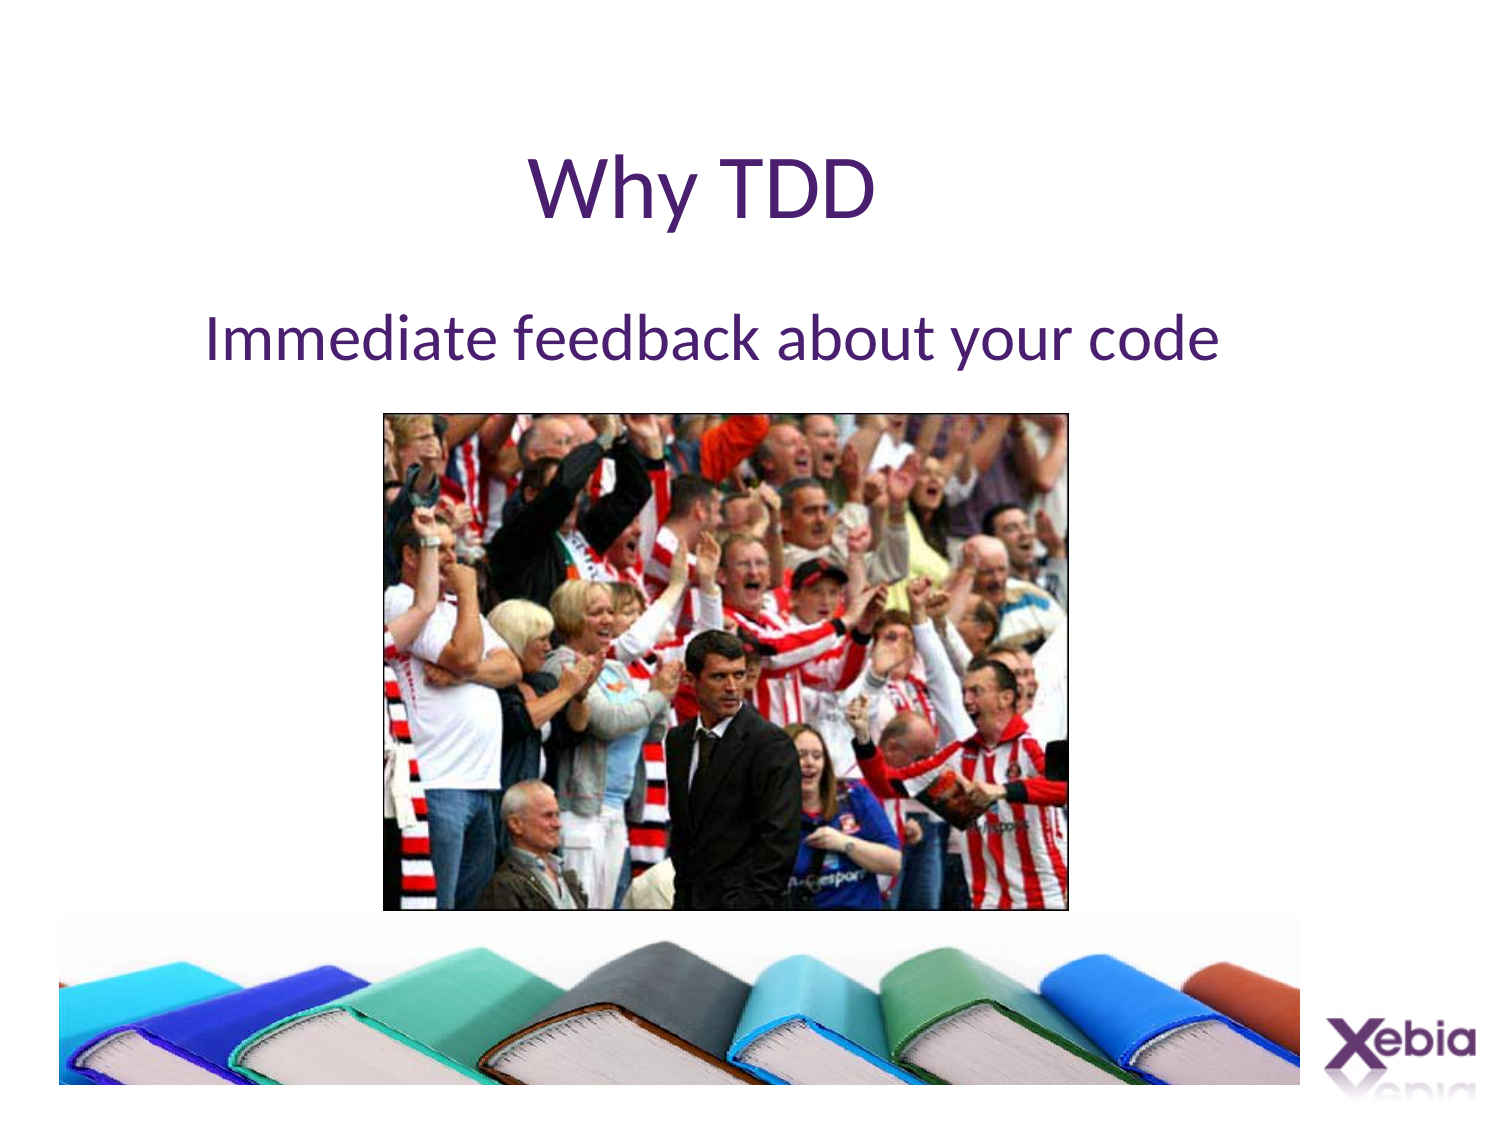

# Why TDD
Immediate feedback about your code